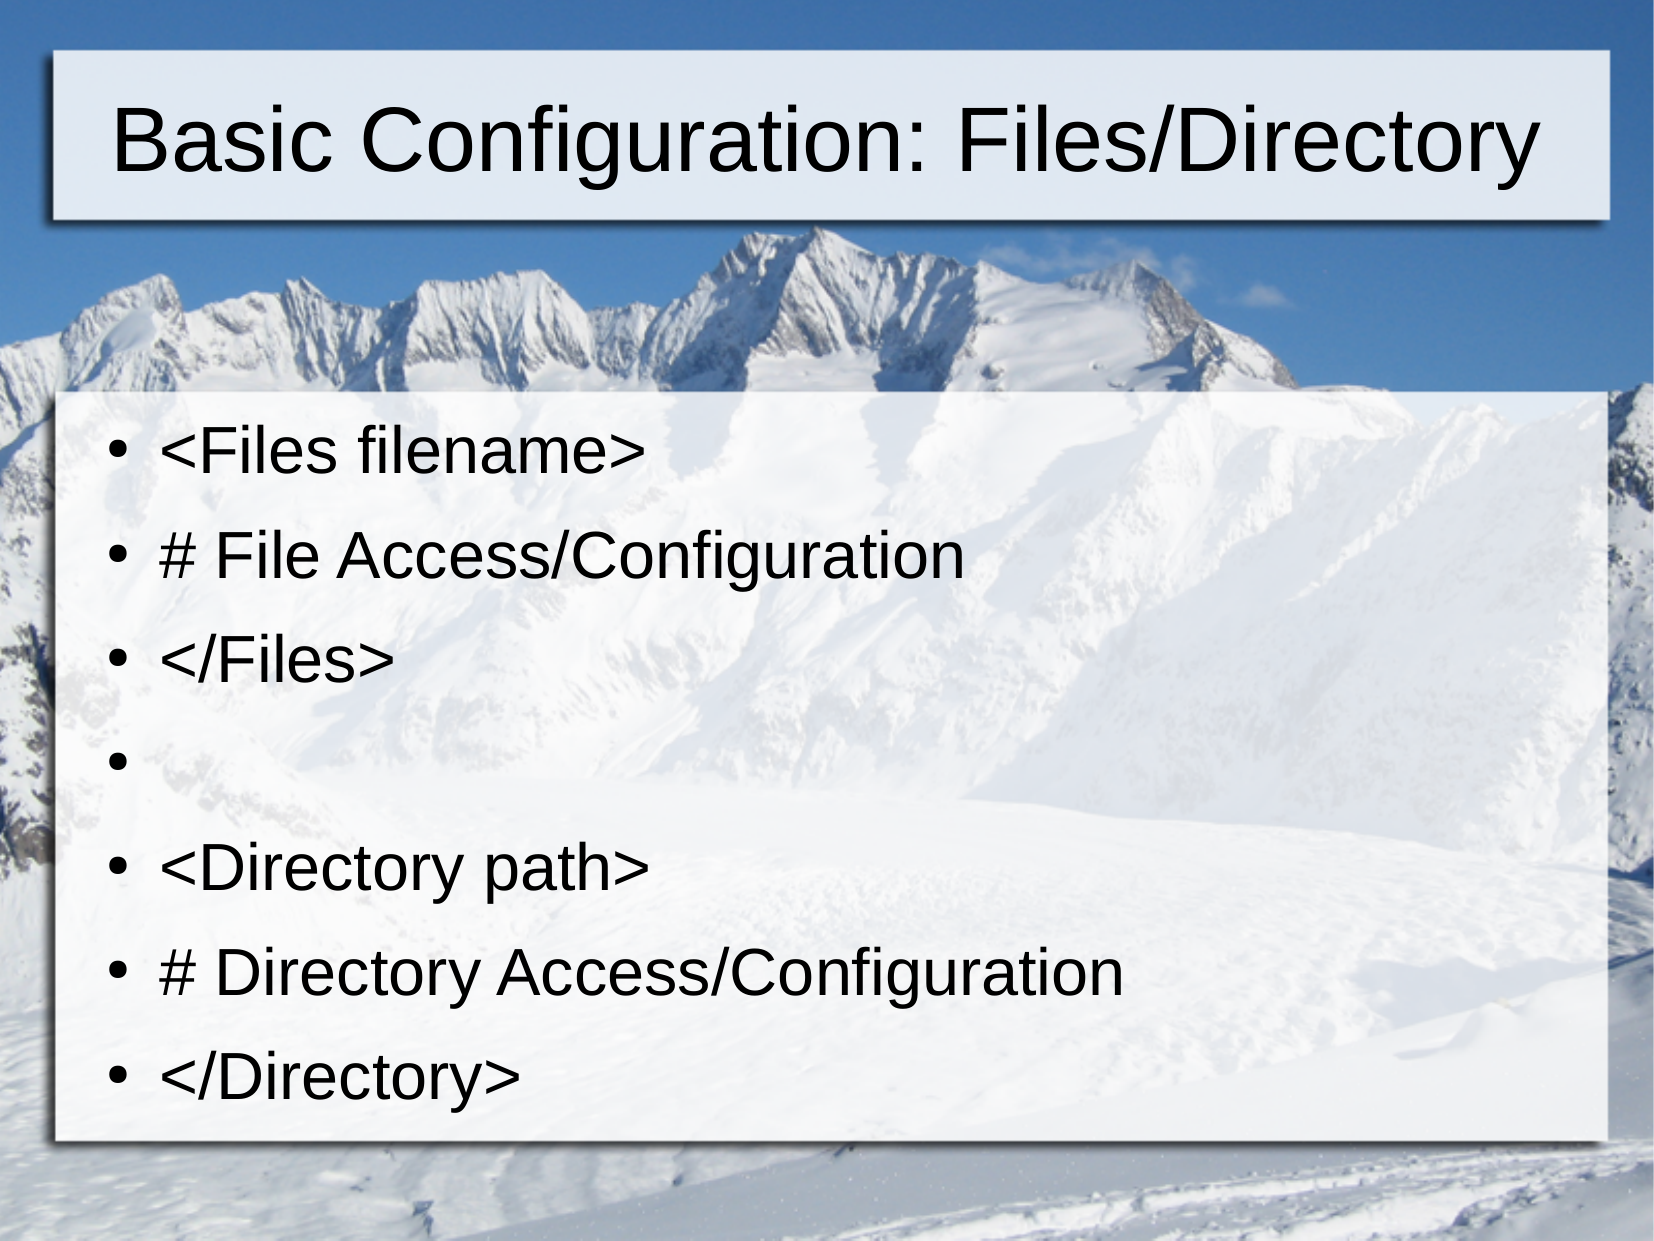

# Basic Configuration: Files/Directory
<Files filename>
# File Access/Configuration
</Files>
<Directory path>
# Directory Access/Configuration
</Directory>